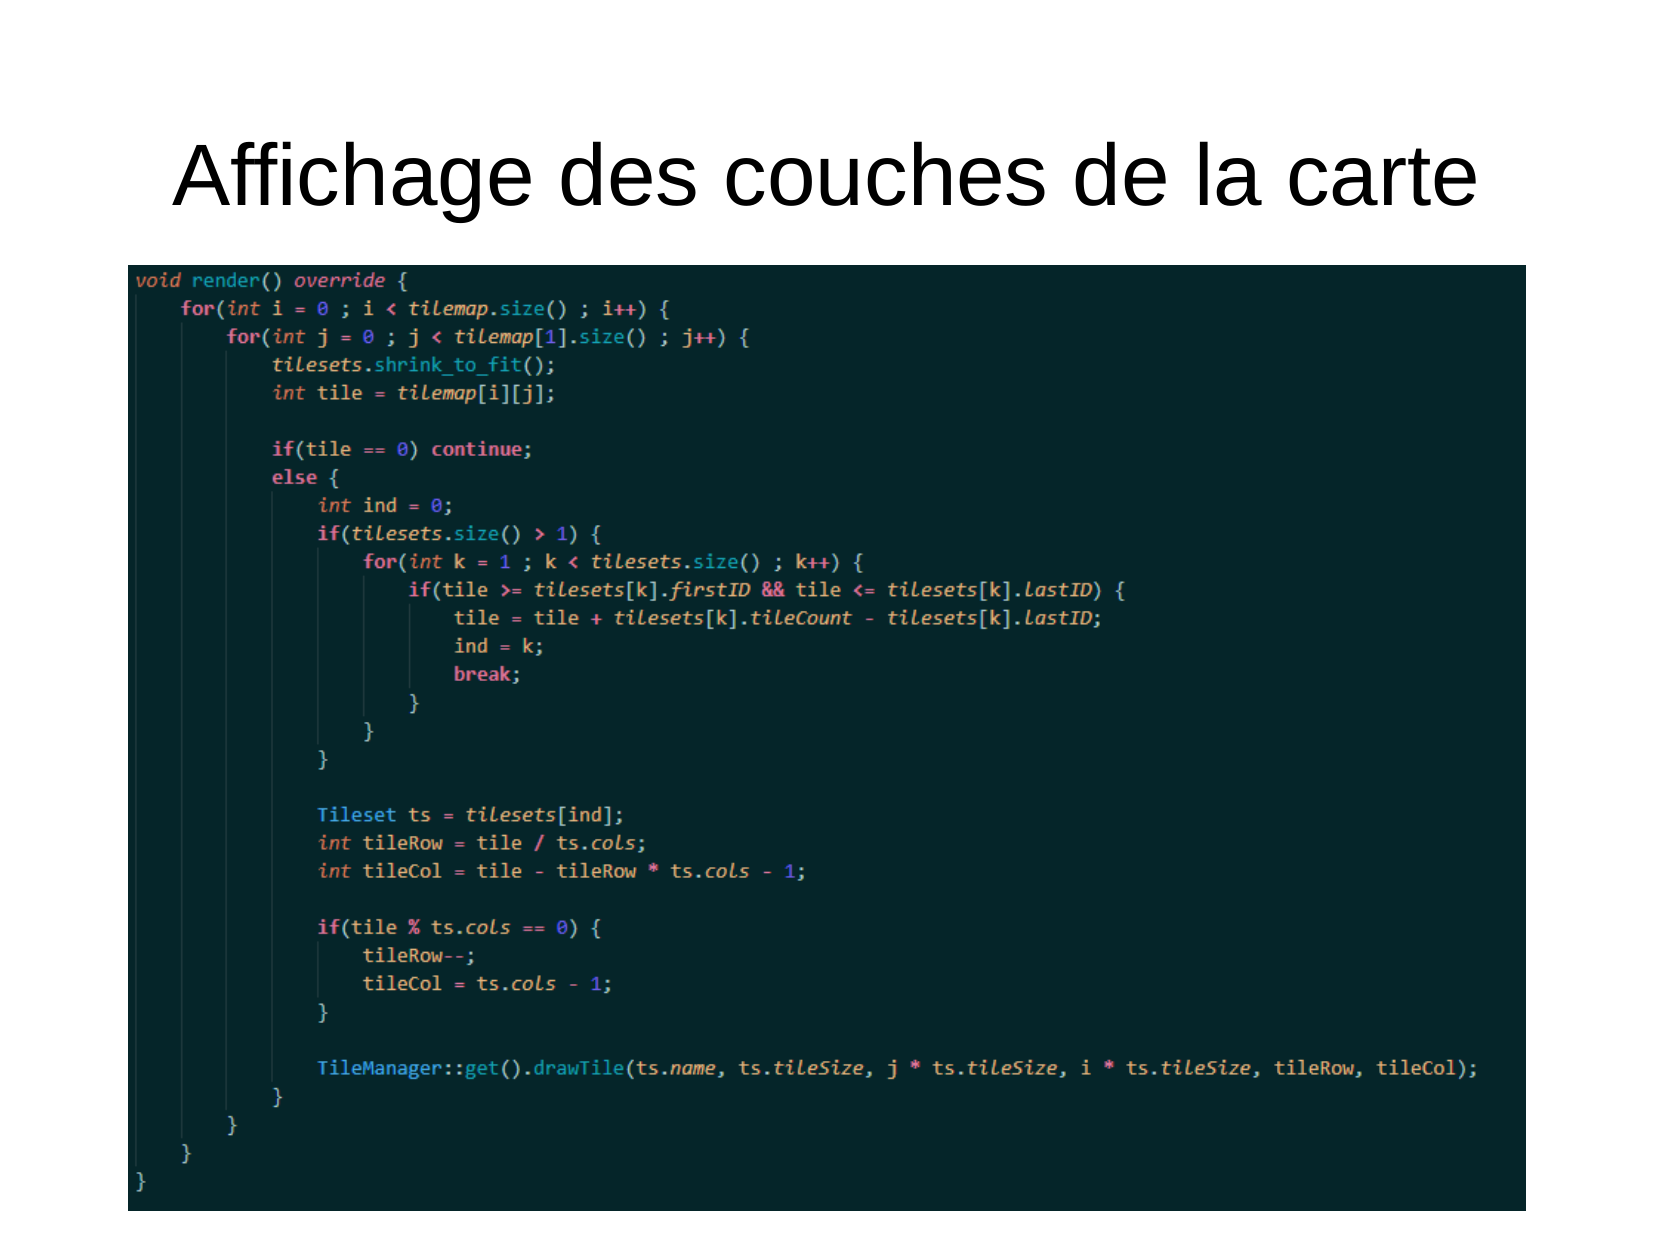

# Affichage des couches de la carte